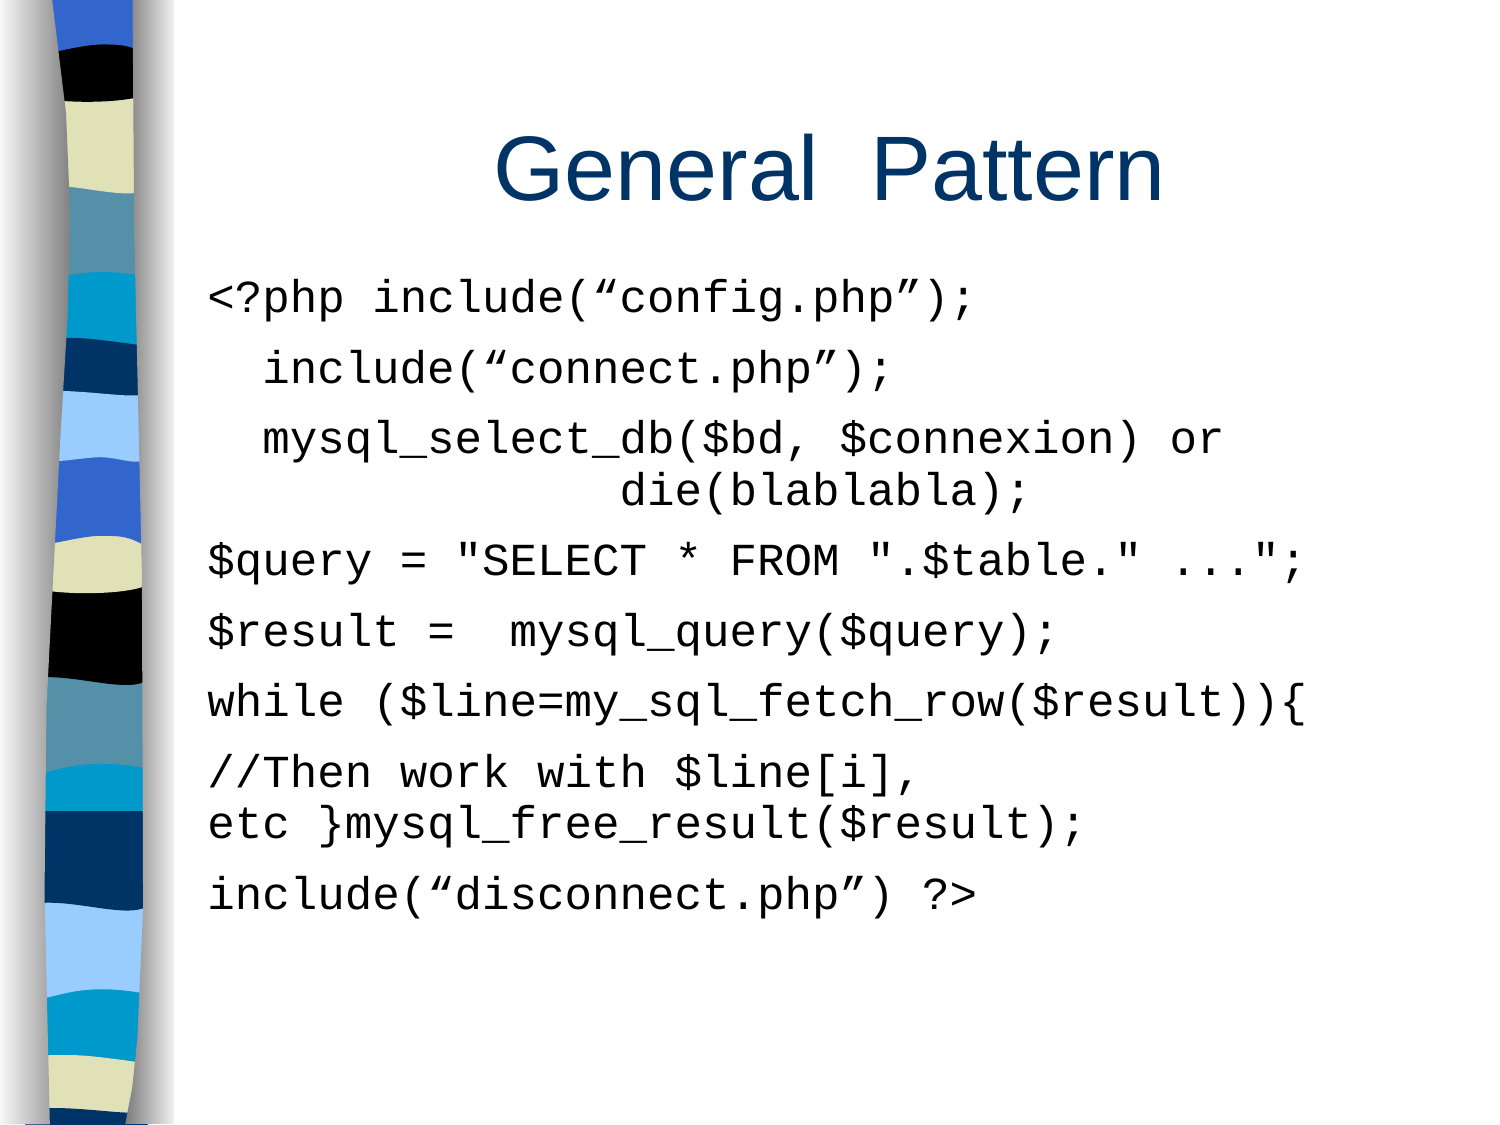

# General Pattern
<?php include(“config.php”);
 include(“connect.php”);
 mysql_select_db($bd, $connexion) or die(blablabla);
$query = "SELECT * FROM ".$table." ...";
$result = mysql_query($query);
while ($line=my_sql_fetch_row($result)){
//Then work with $line[i], etc }mysql_free_result($result);
include(“disconnect.php”) ?>